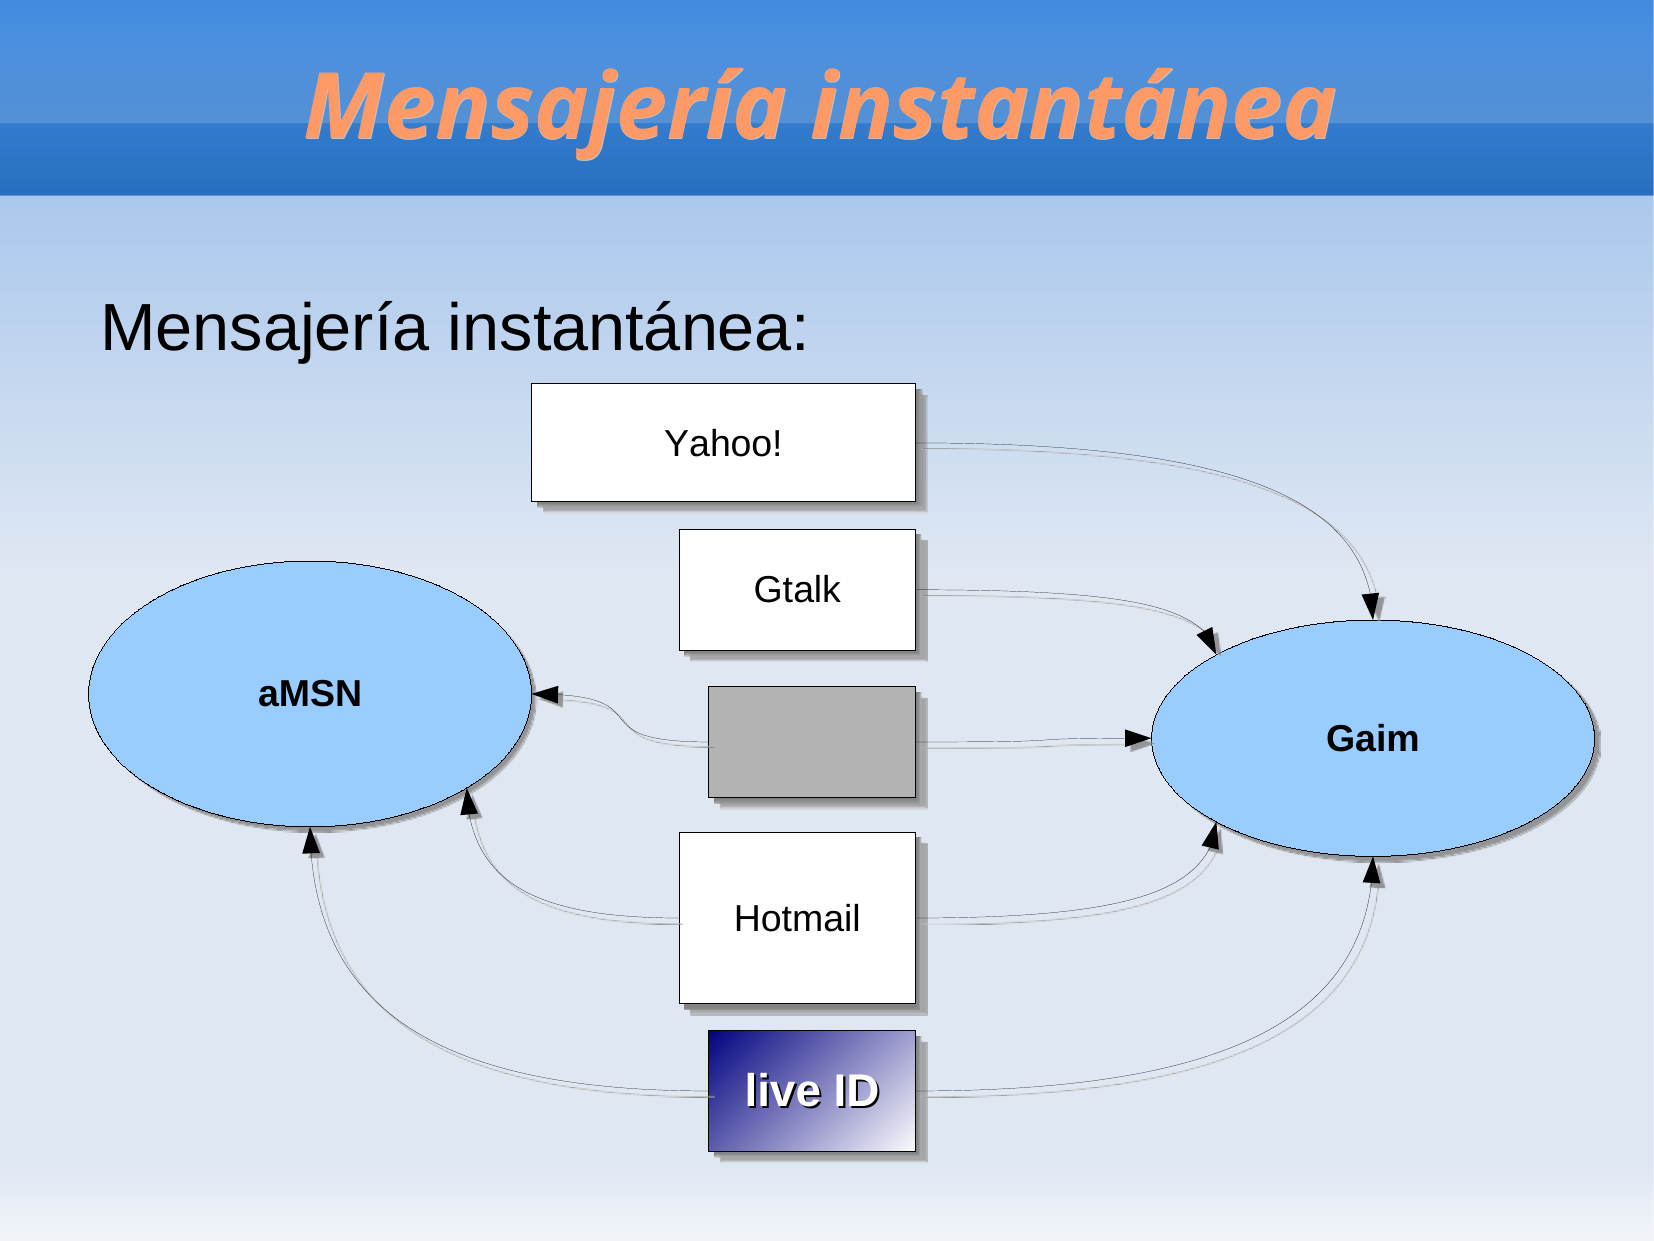

# Mensajería instantánea
Mensajería instantánea:
Yahoo!
Gtalk
aMSN
Gaim
Hotmail
live ID